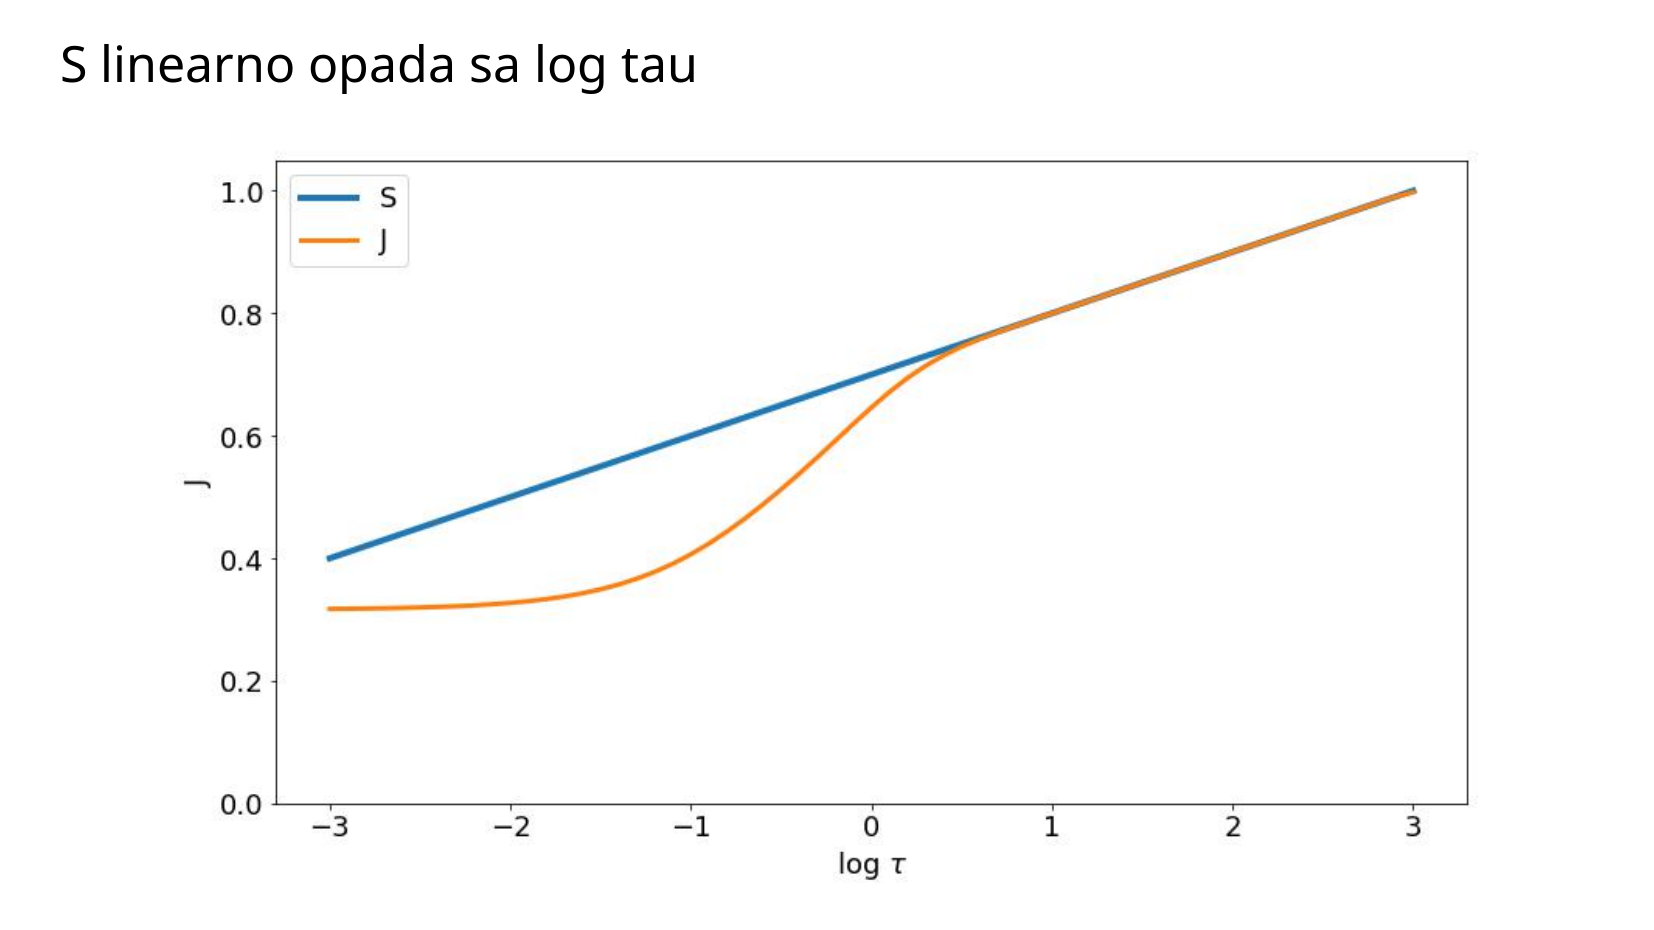

# S linearno opada sa log tau